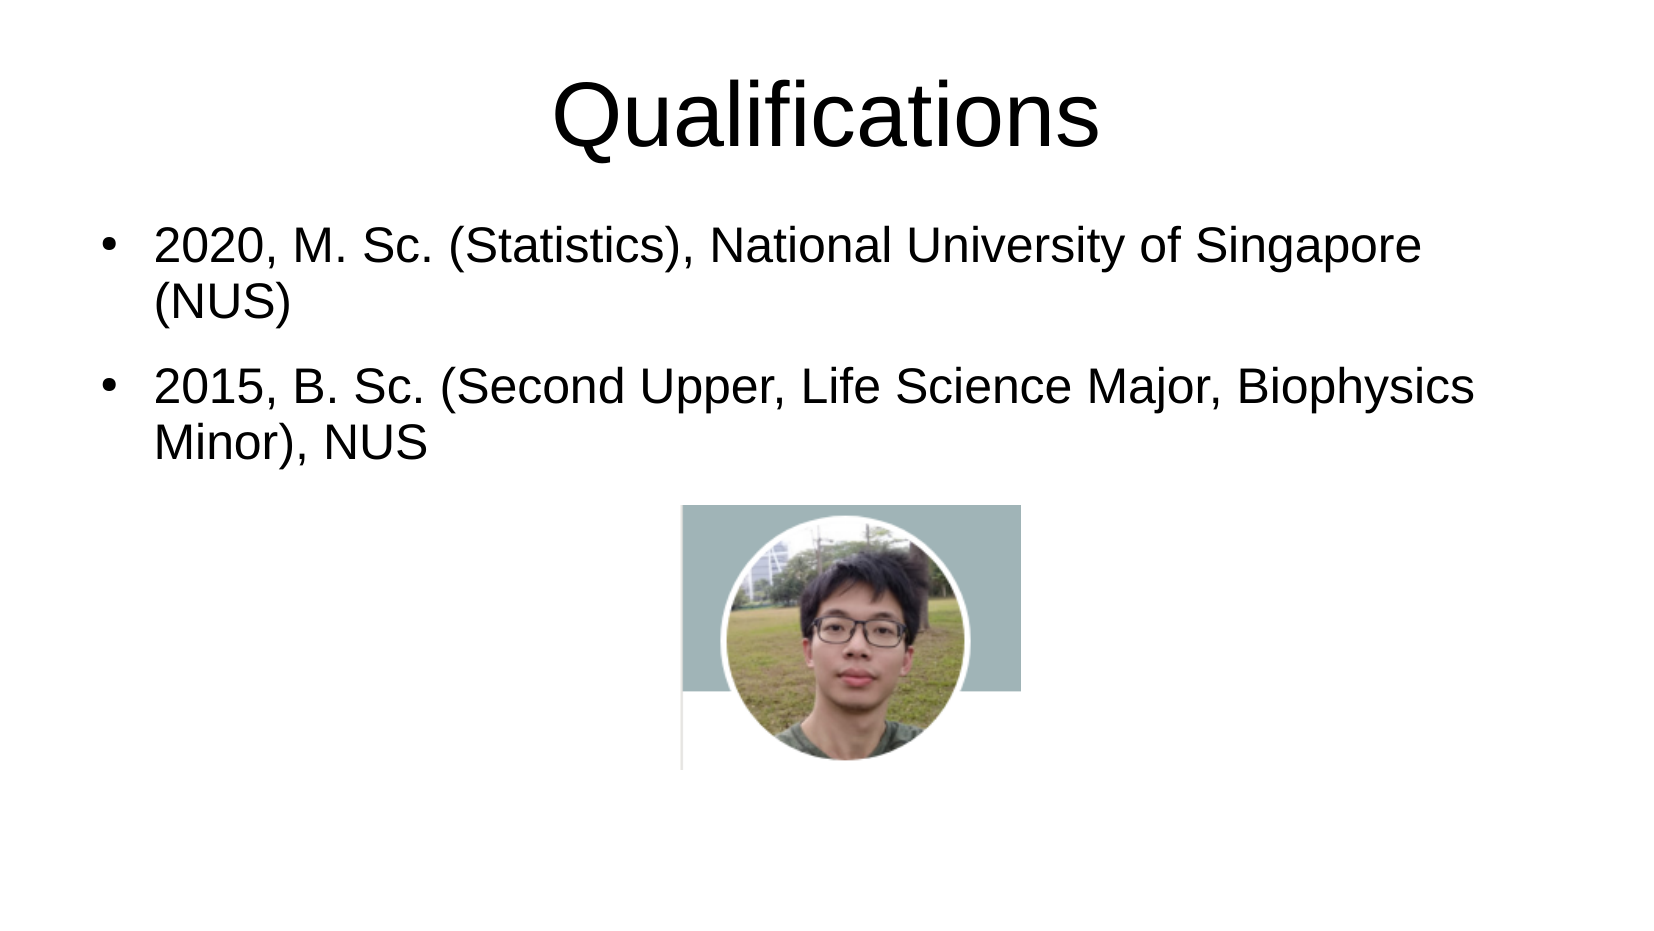

# Qualifications
2020, M. Sc. (Statistics), National University of Singapore (NUS)
2015, B. Sc. (Second Upper, Life Science Major, Biophysics Minor), NUS